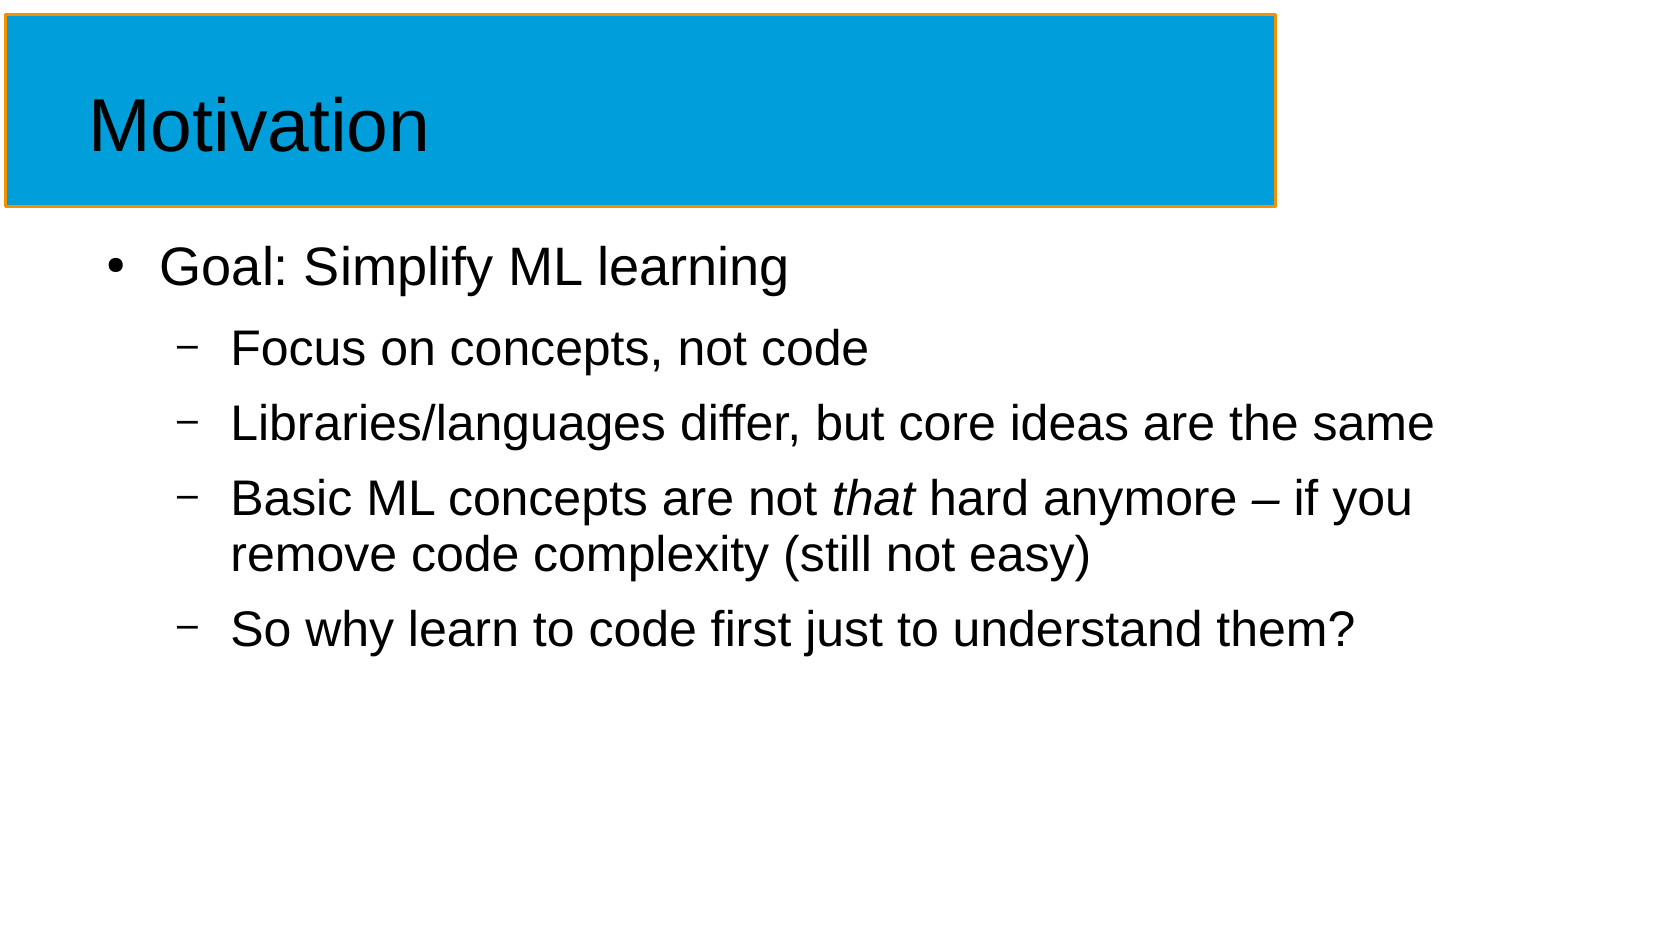

# Motivation
Goal: Simplify ML learning
Focus on concepts, not code
Libraries/languages differ, but core ideas are the same
Basic ML concepts are not that hard anymore – if you remove code complexity (still not easy)
So why learn to code first just to understand them?